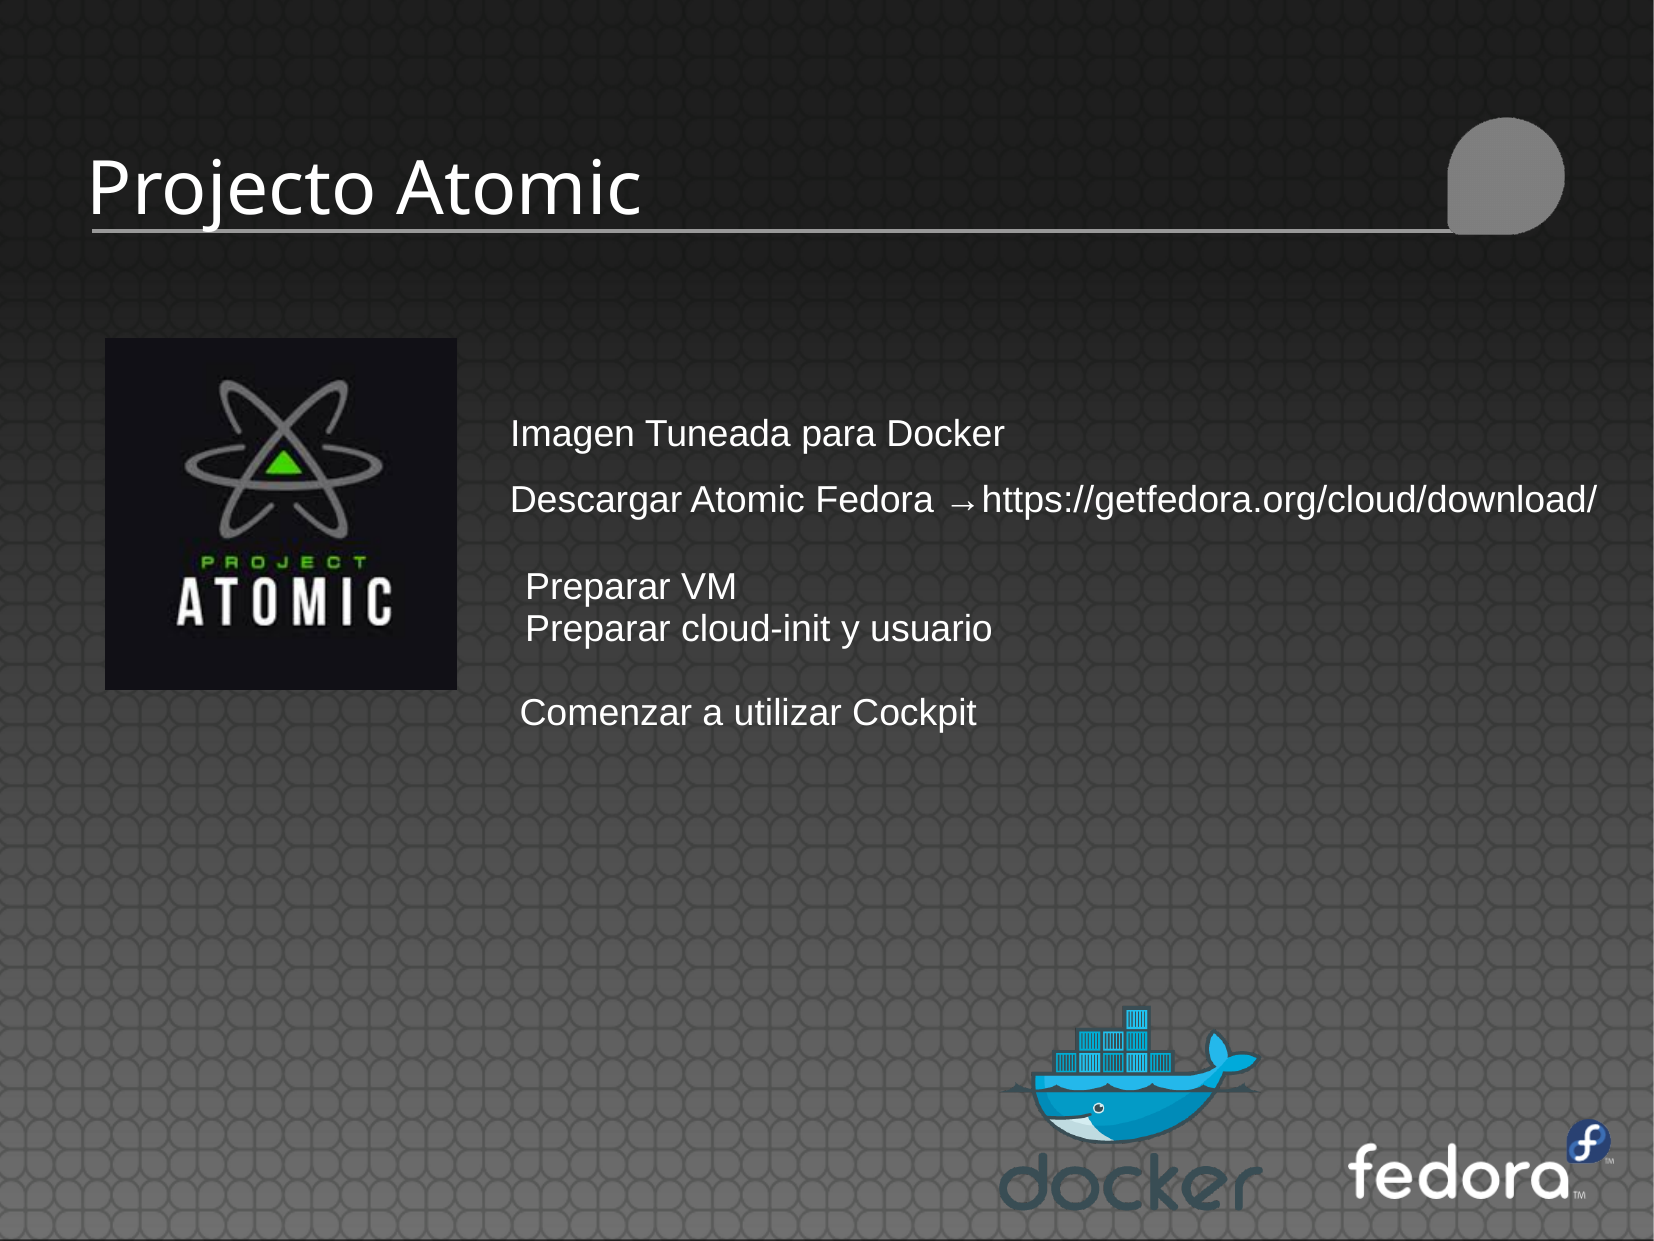

# Projecto Atomic
Imagen Tuneada para Docker
Descargar Atomic Fedora →https://getfedora.org/cloud/download/
Preparar VM
Preparar cloud-init y usuario
Comenzar a utilizar Cockpit